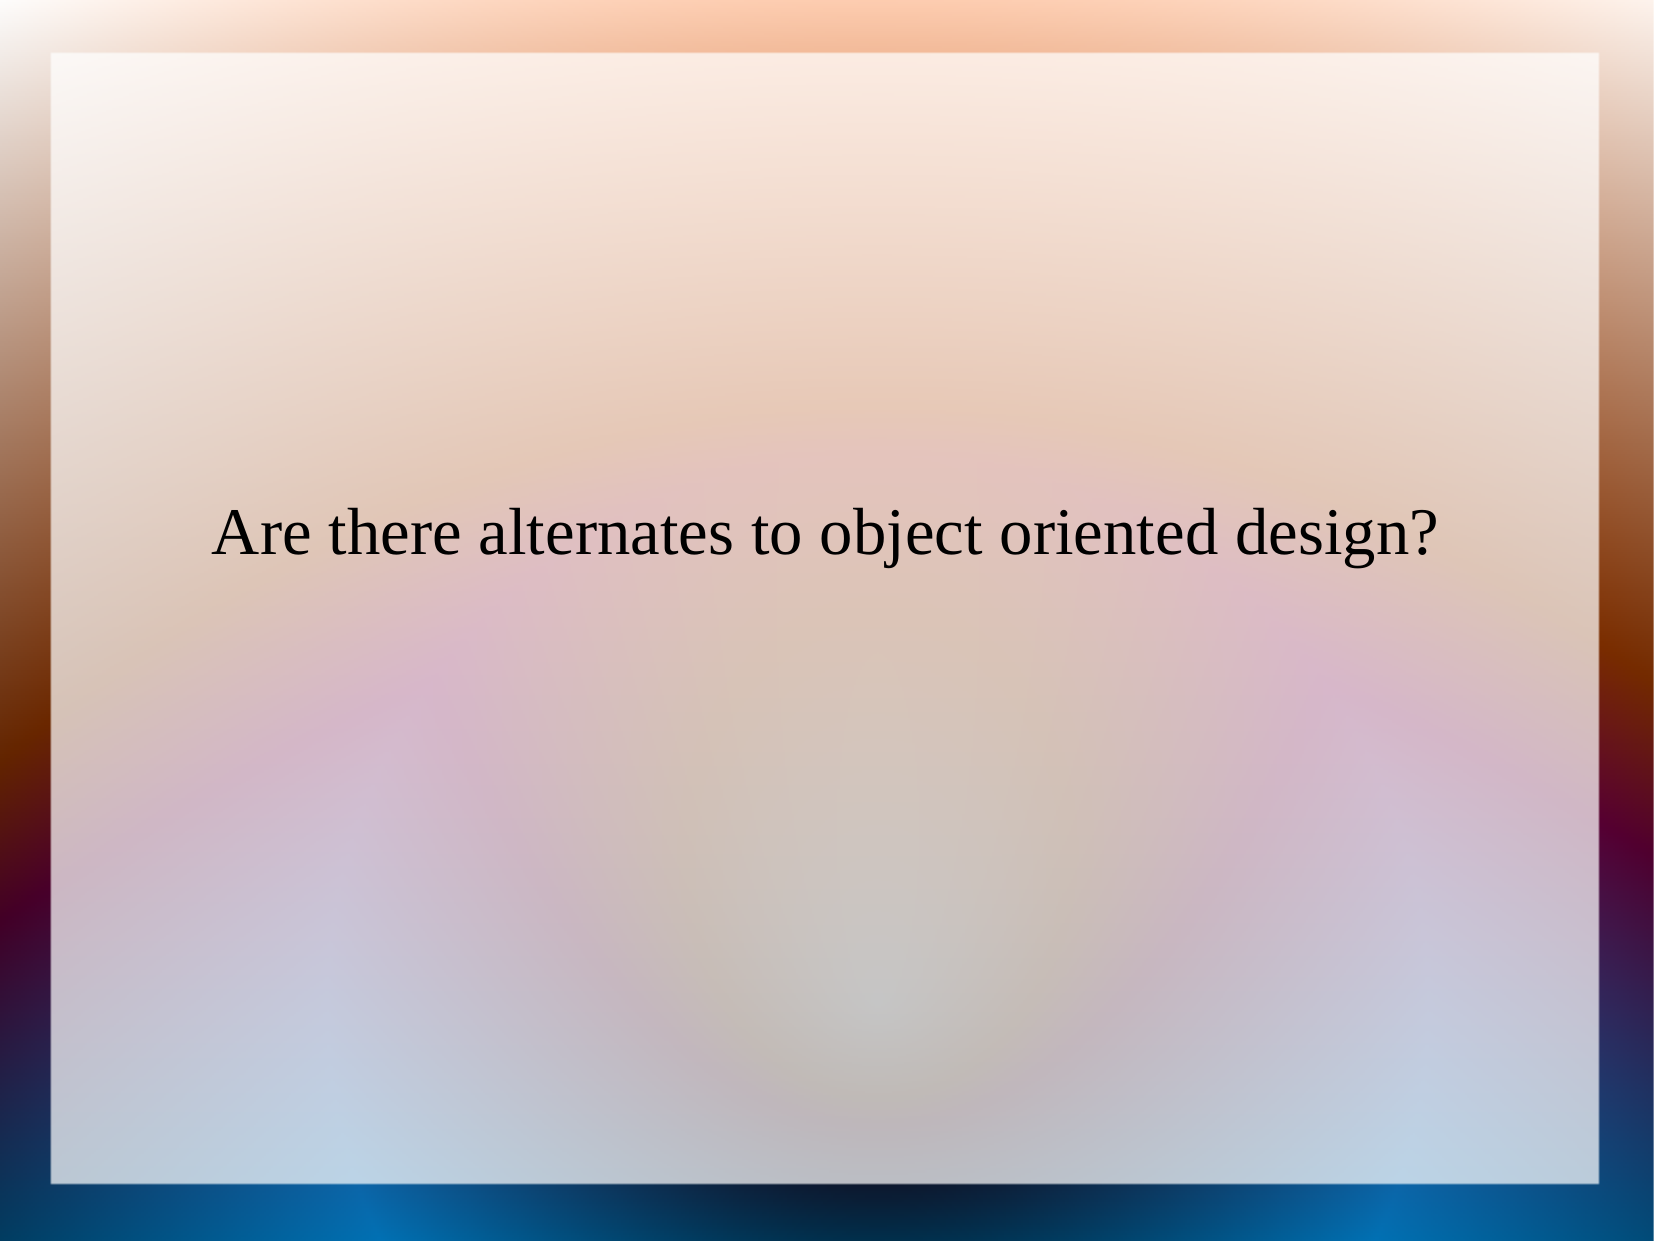

# Are there alternates to object oriented design?